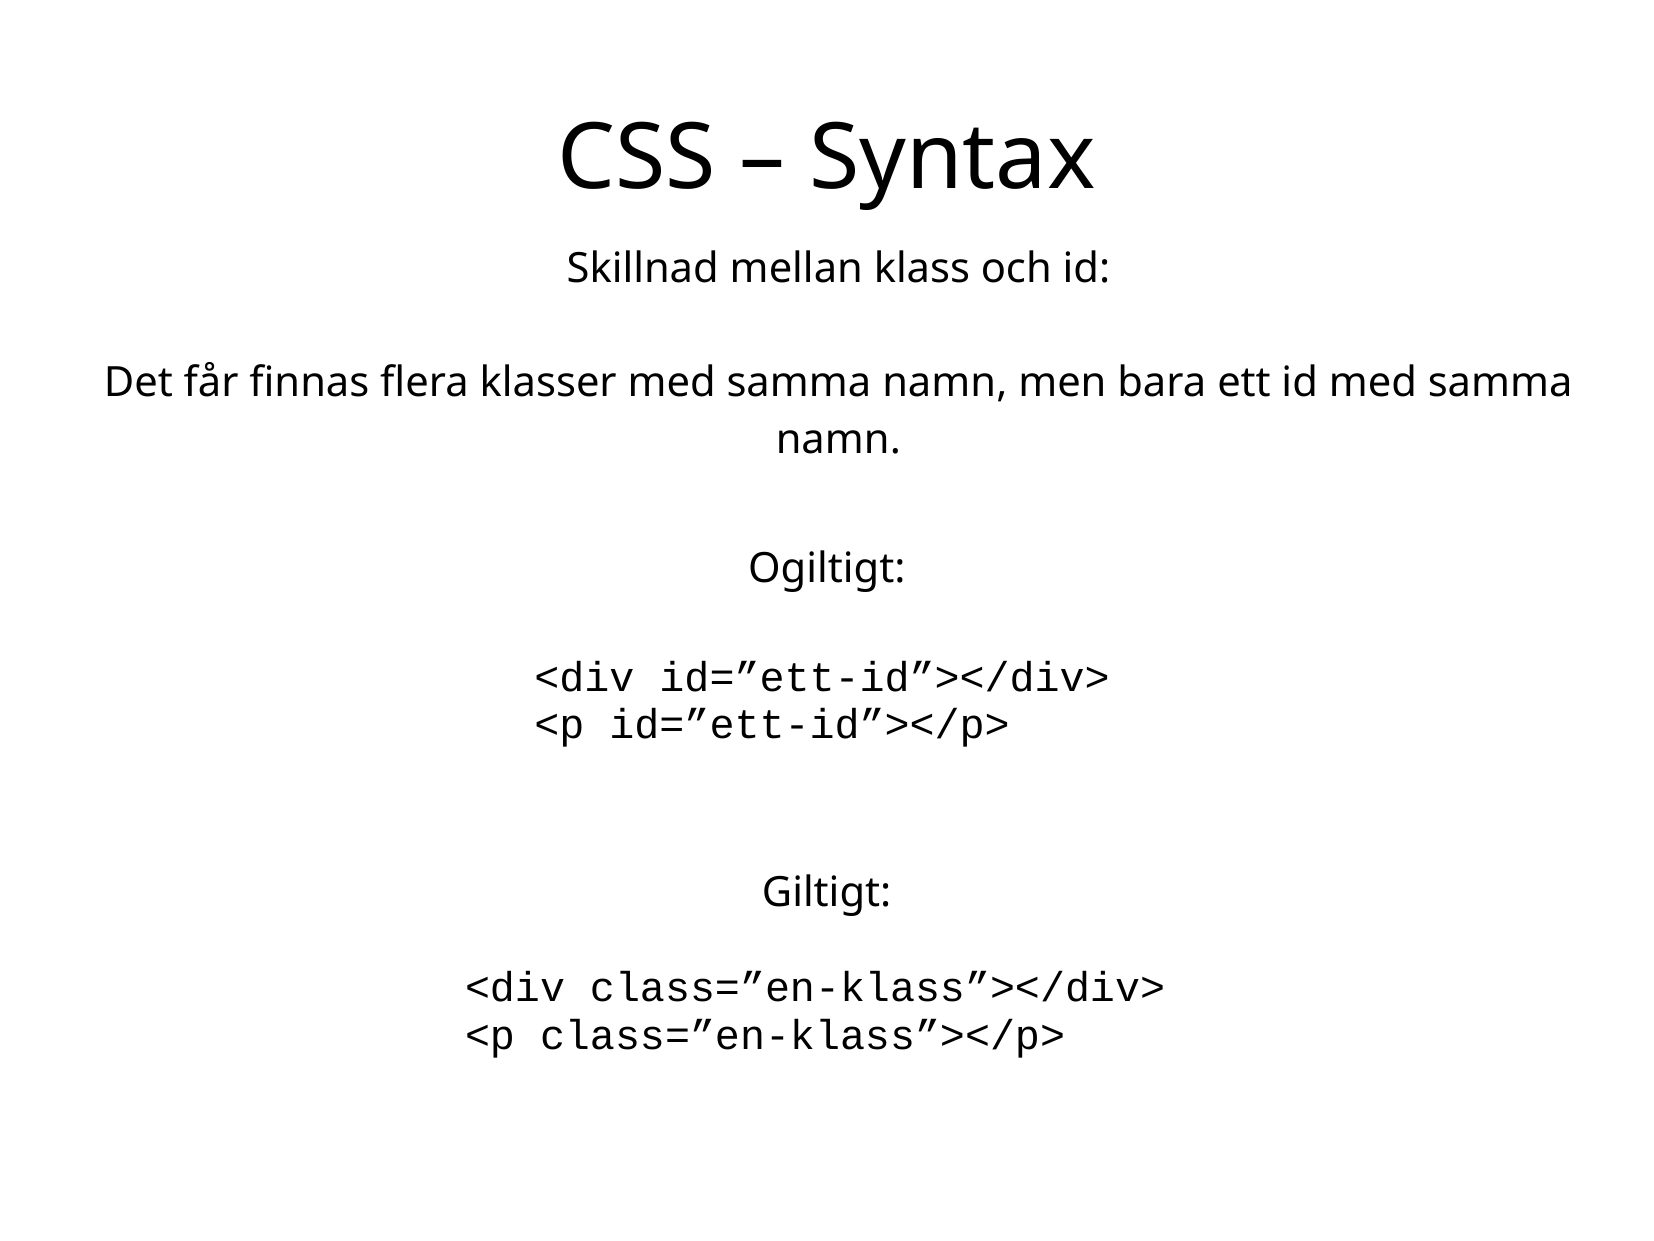

# CSS – Syntax
Skillnad mellan klass och id:
Det får finnas flera klasser med samma namn, men bara ett id med samma namn.
Ogiltigt:
<div id=”ett-id”></div>
<p id=”ett-id”></p>
Giltigt:
<div class=”en-klass”></div>
<p class=”en-klass”></p>